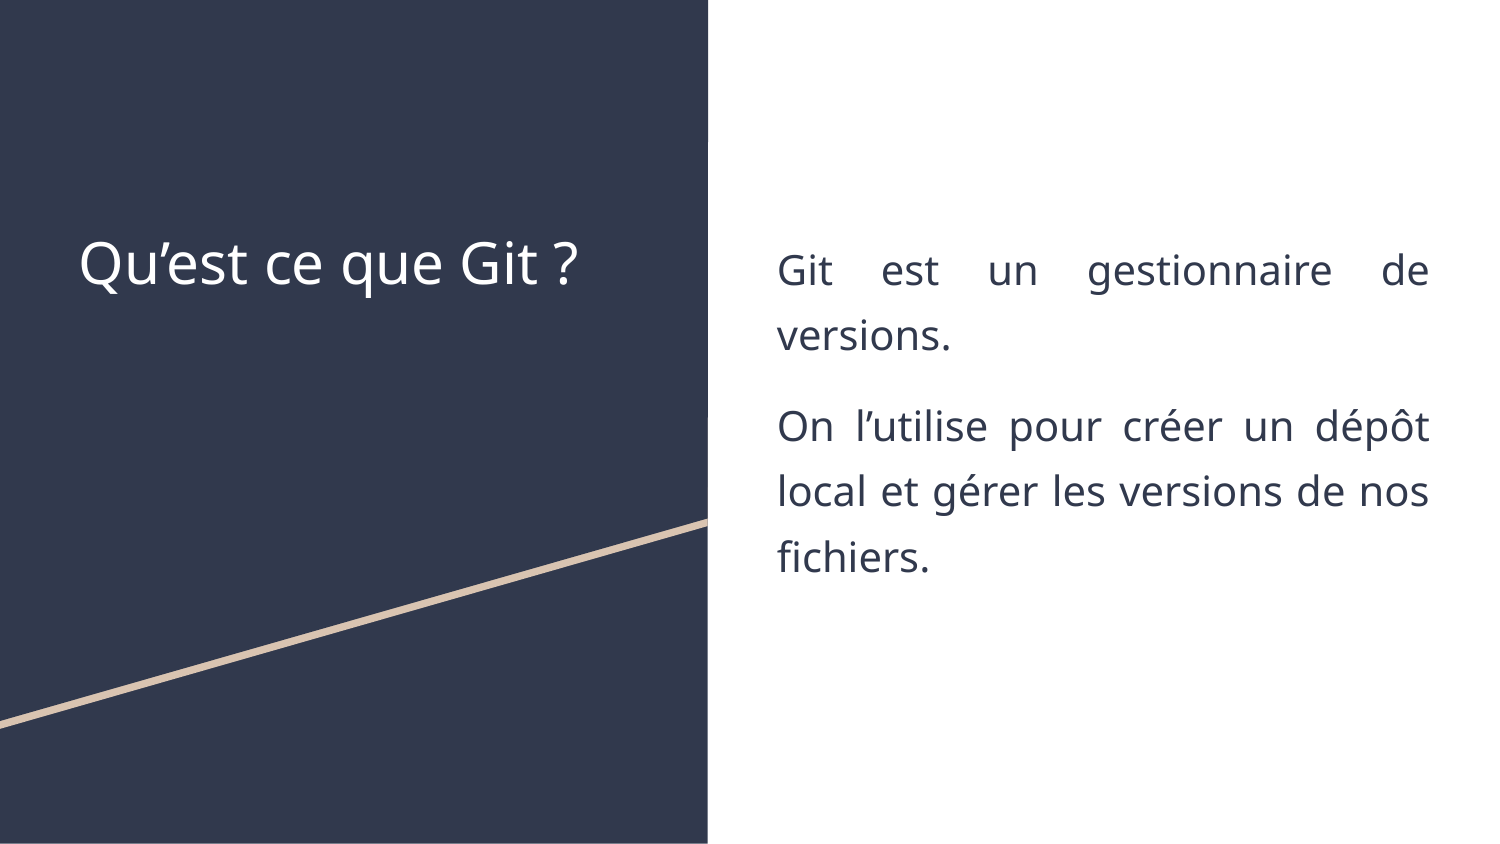

Git est un gestionnaire de versions.
On l’utilise pour créer un dépôt local et gérer les versions de nos fichiers.
# Qu’est ce que Git ?